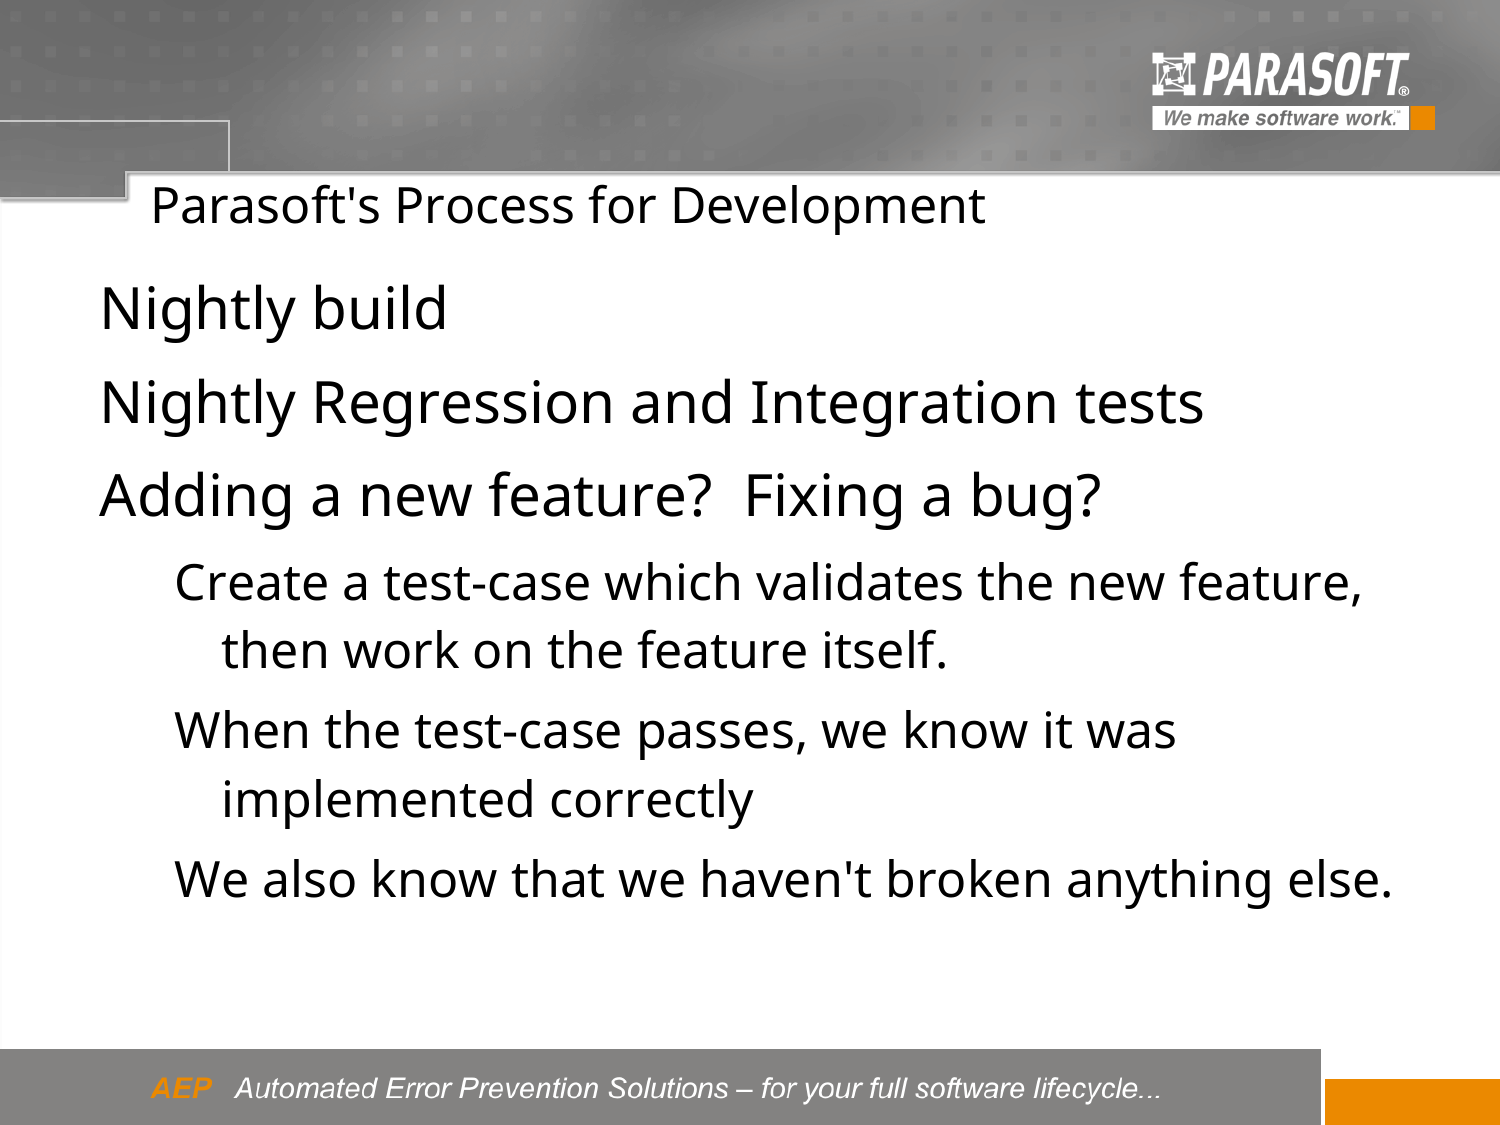

# Parasoft's Process for Development
Nightly build
Nightly Regression and Integration tests
Adding a new feature? Fixing a bug?
Create a test-case which validates the new feature, then work on the feature itself.
When the test-case passes, we know it was implemented correctly
We also know that we haven't broken anything else.